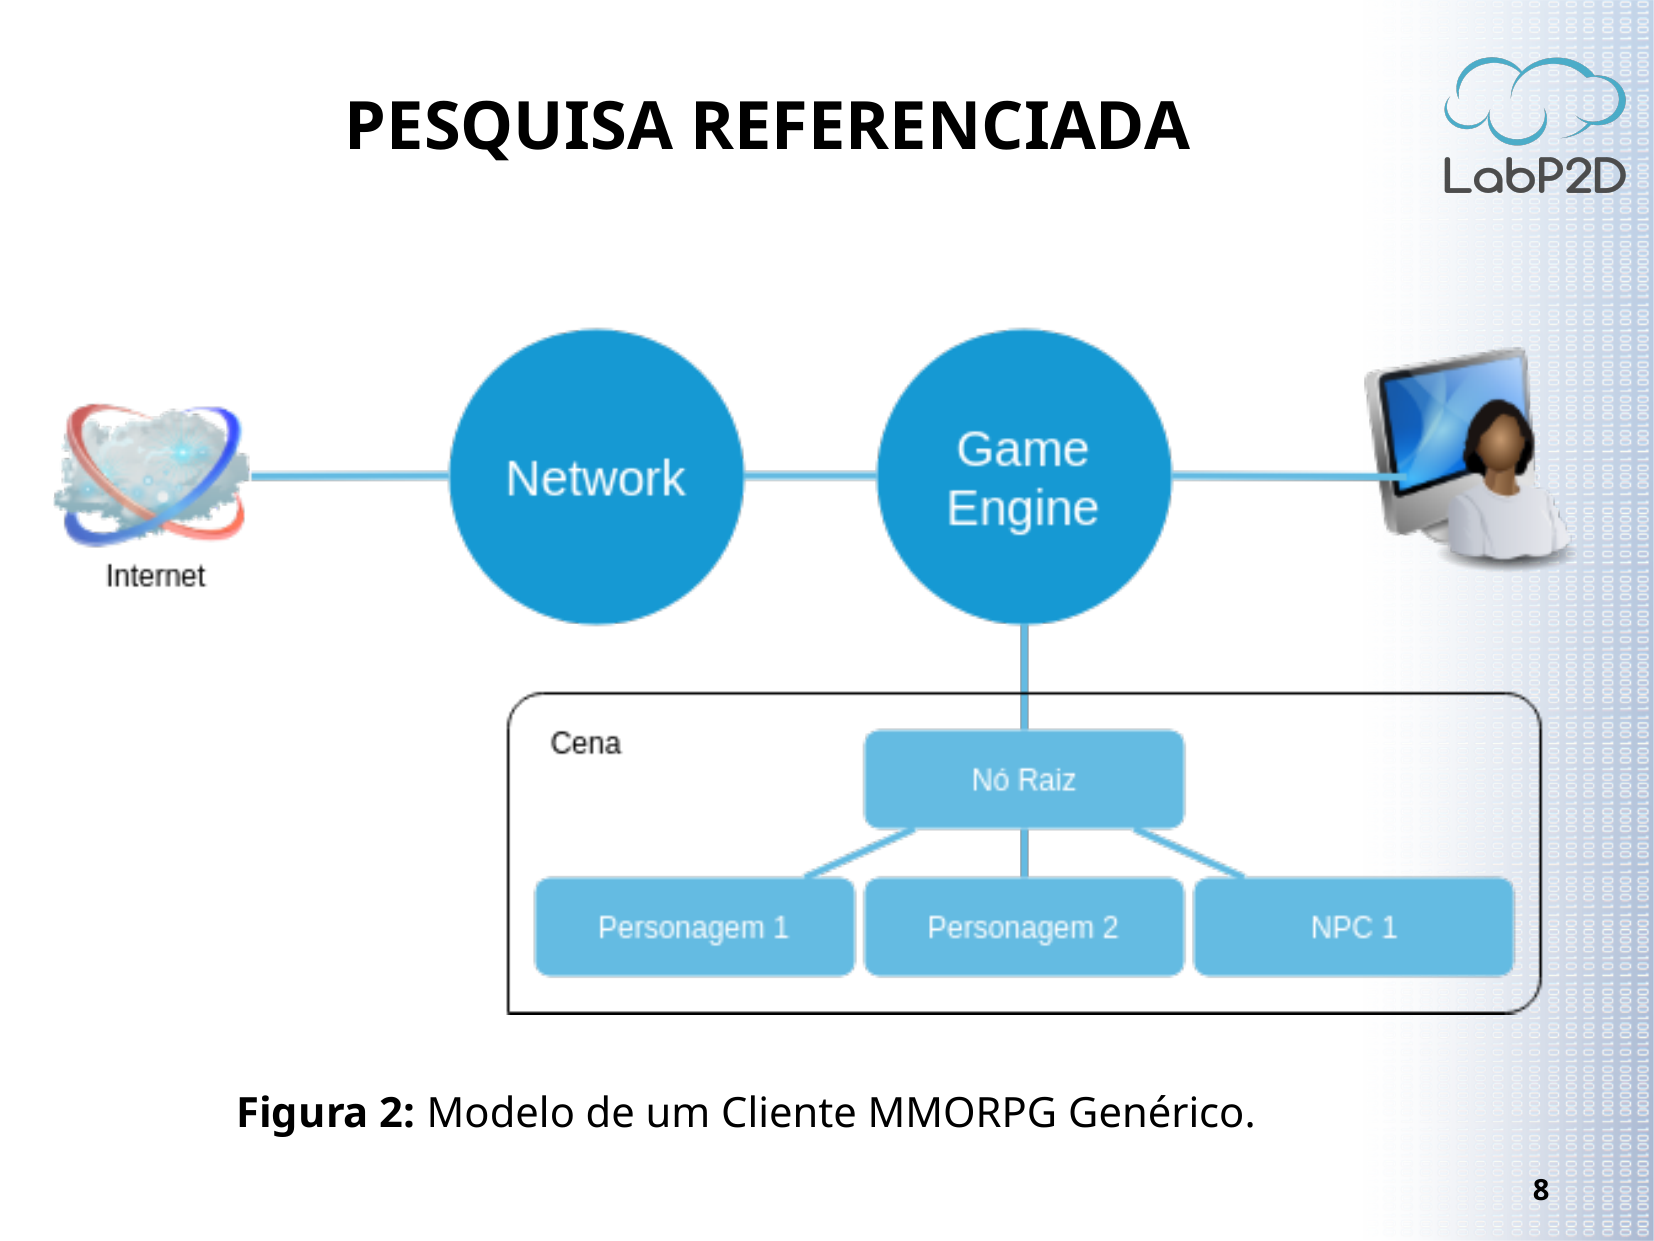

# PESQUISA REFERENCIADA
Figura 2: Modelo de um Cliente MMORPG Genérico.
8